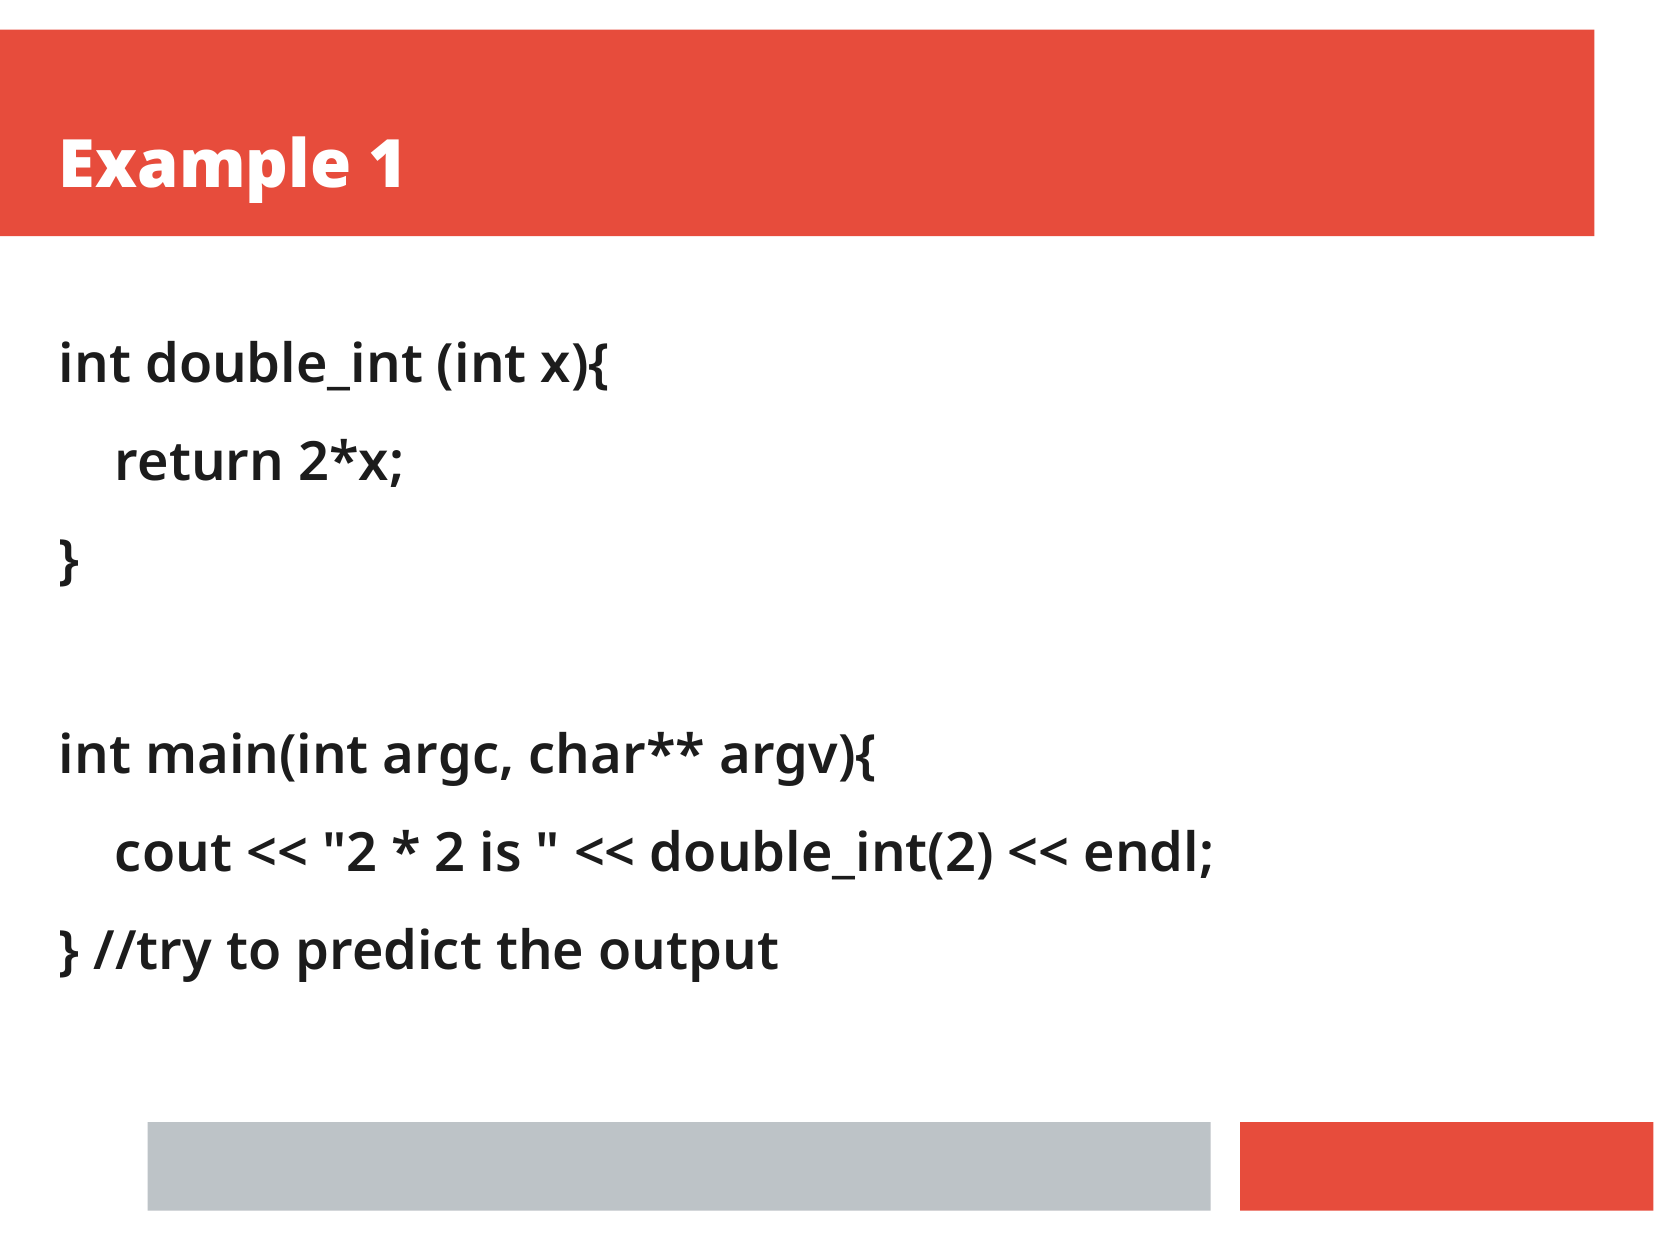

# Example 1
int double_int (int x){
 return 2*x;
}
int main(int argc, char** argv){
 cout << "2 * 2 is " << double_int(2) << endl;
} //try to predict the output